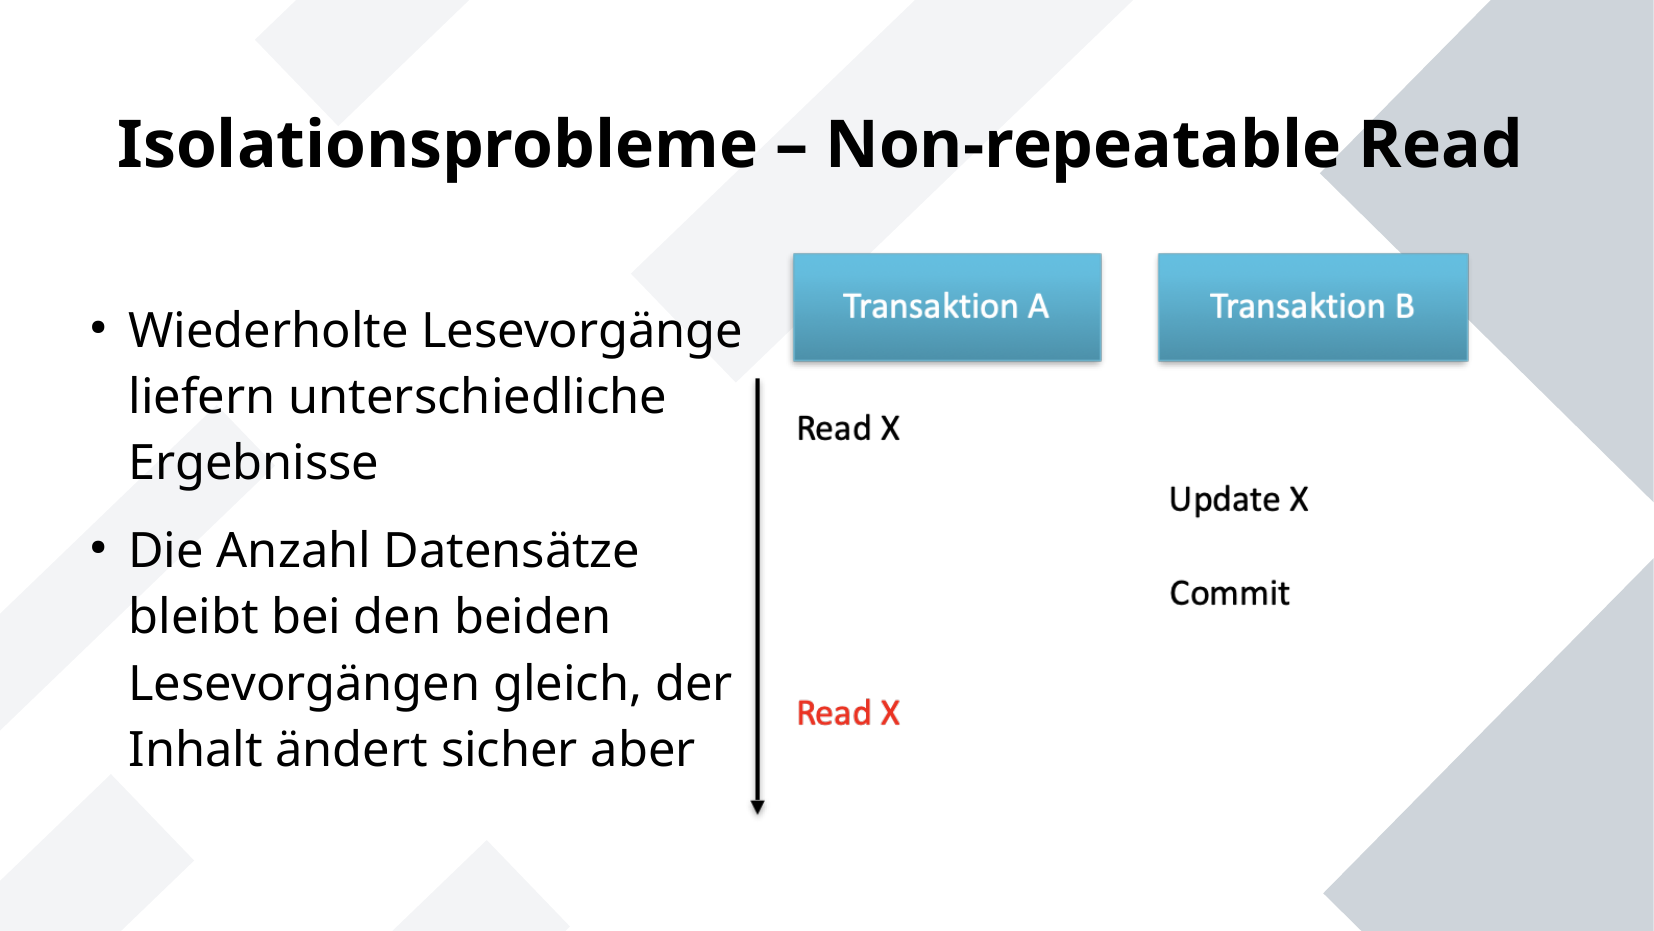

# Isolationsprobleme – Non-repeatable Read
Wiederholte Lesevorgänge liefern unterschiedliche Ergebnisse
Die Anzahl Datensätze bleibt bei den beiden Lesevorgängen gleich, der Inhalt ändert sicher aber